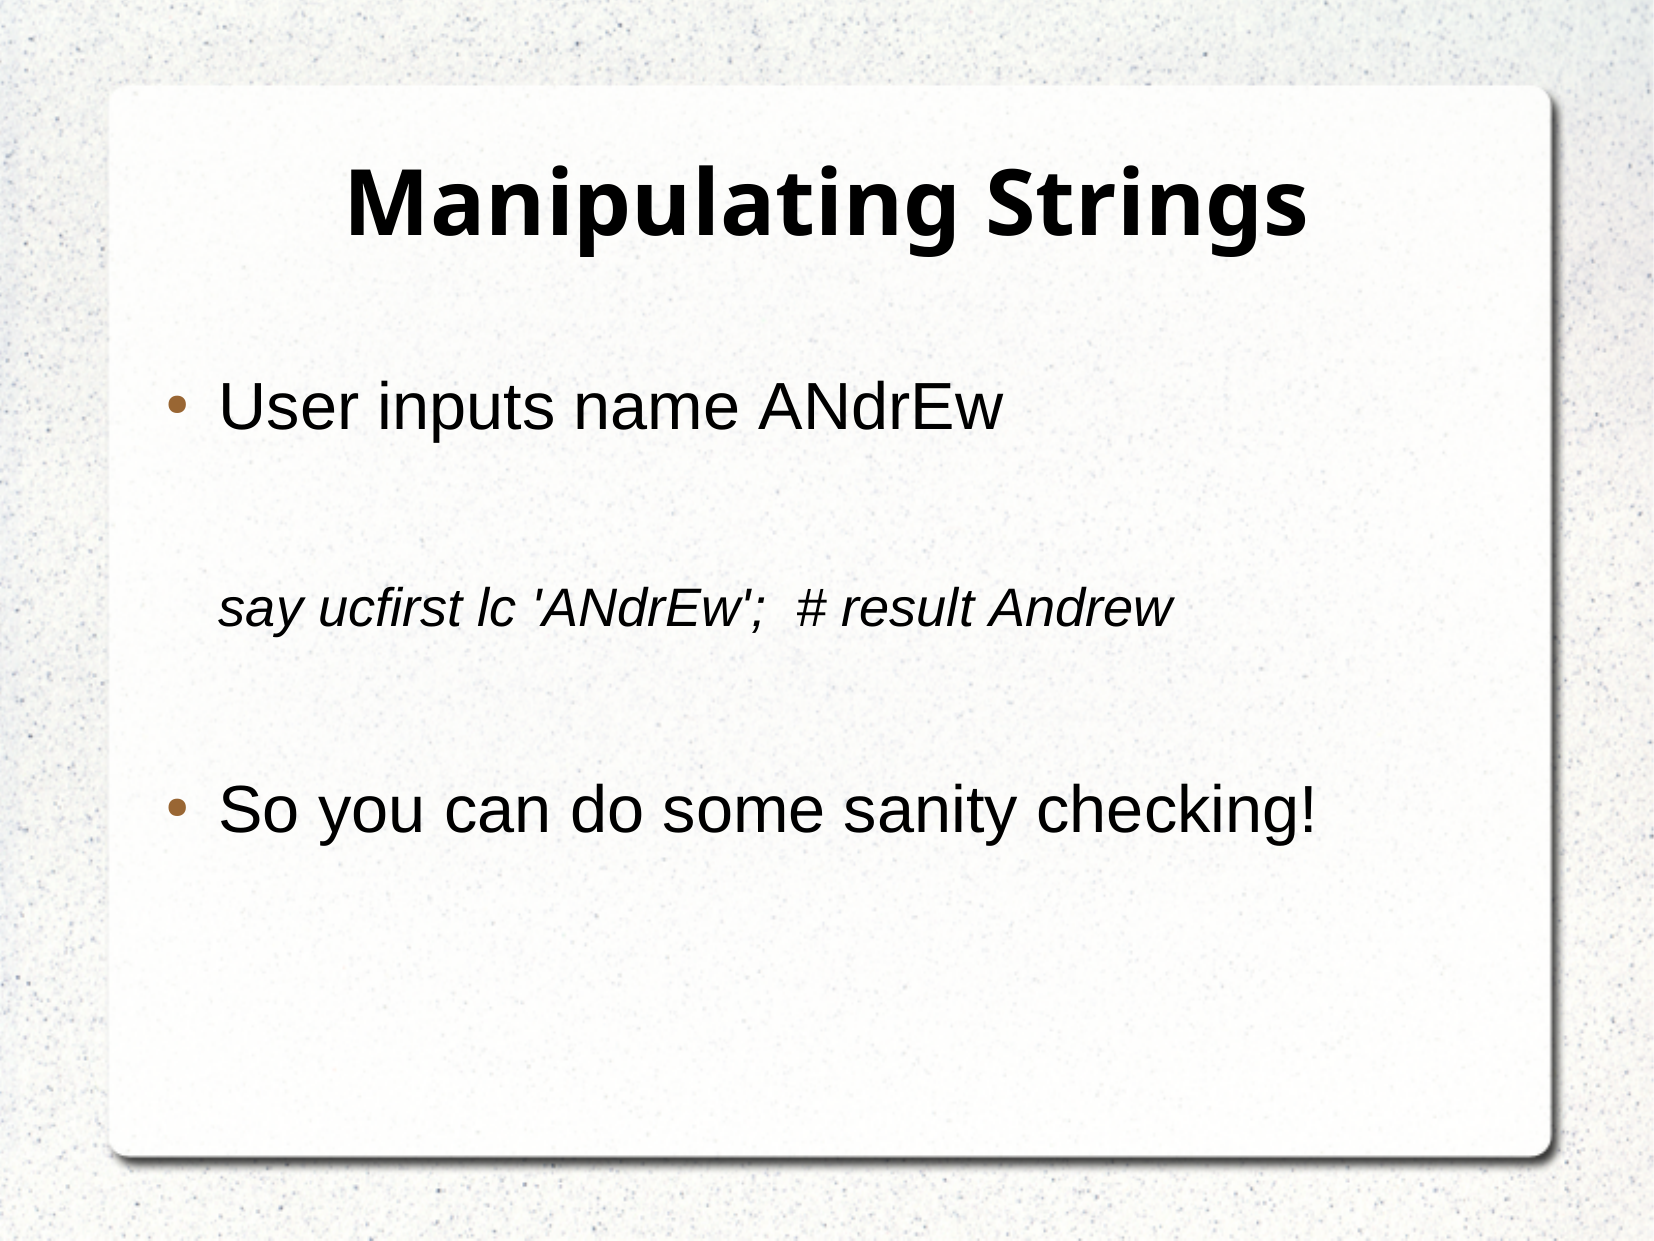

# Manipulating Strings
User inputs name ANdrEw
say ucfirst lc 'ANdrEw'; # result Andrew
So you can do some sanity checking!